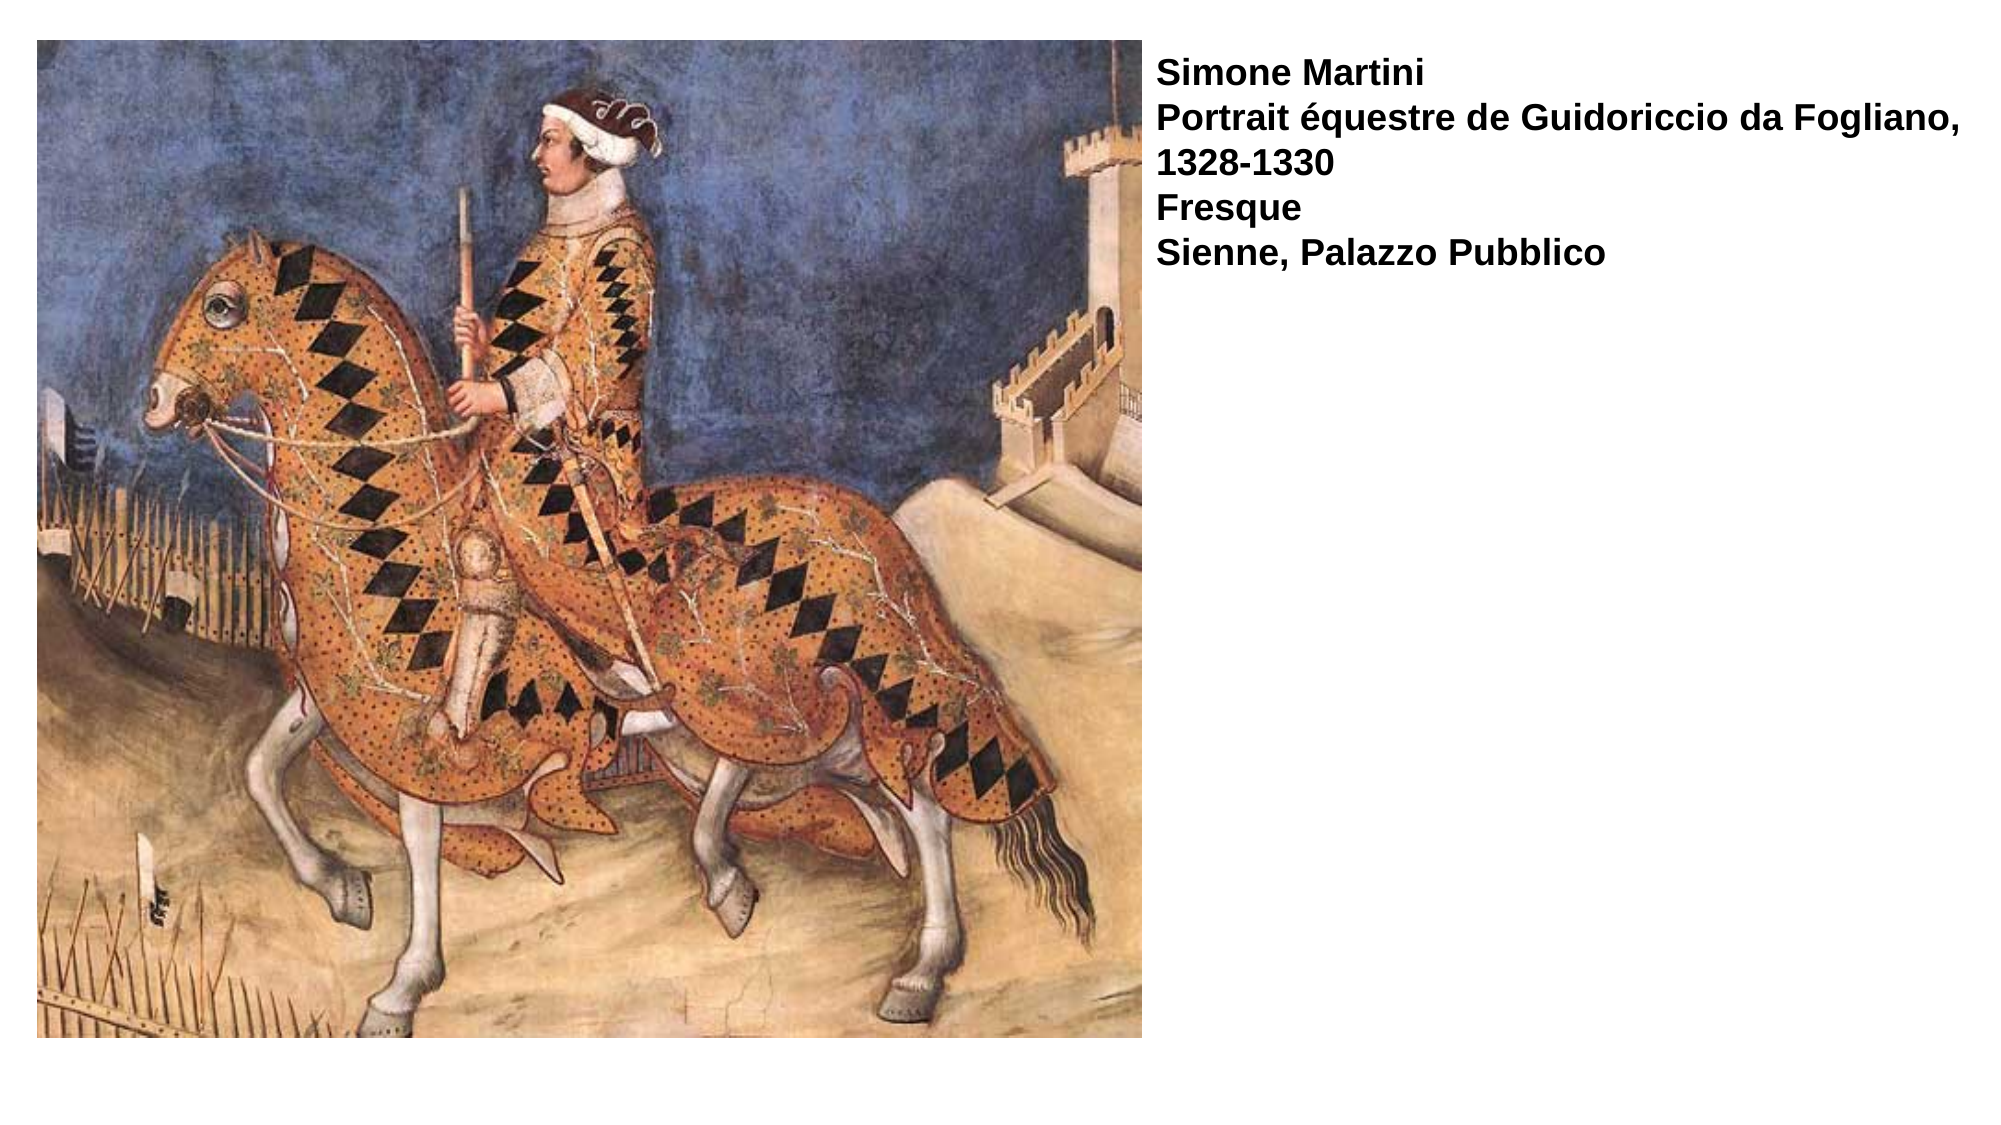

Simone Martini
Portrait équestre de Guidoriccio da Fogliano,
1328-1330
Fresque
Sienne, Palazzo Pubblico